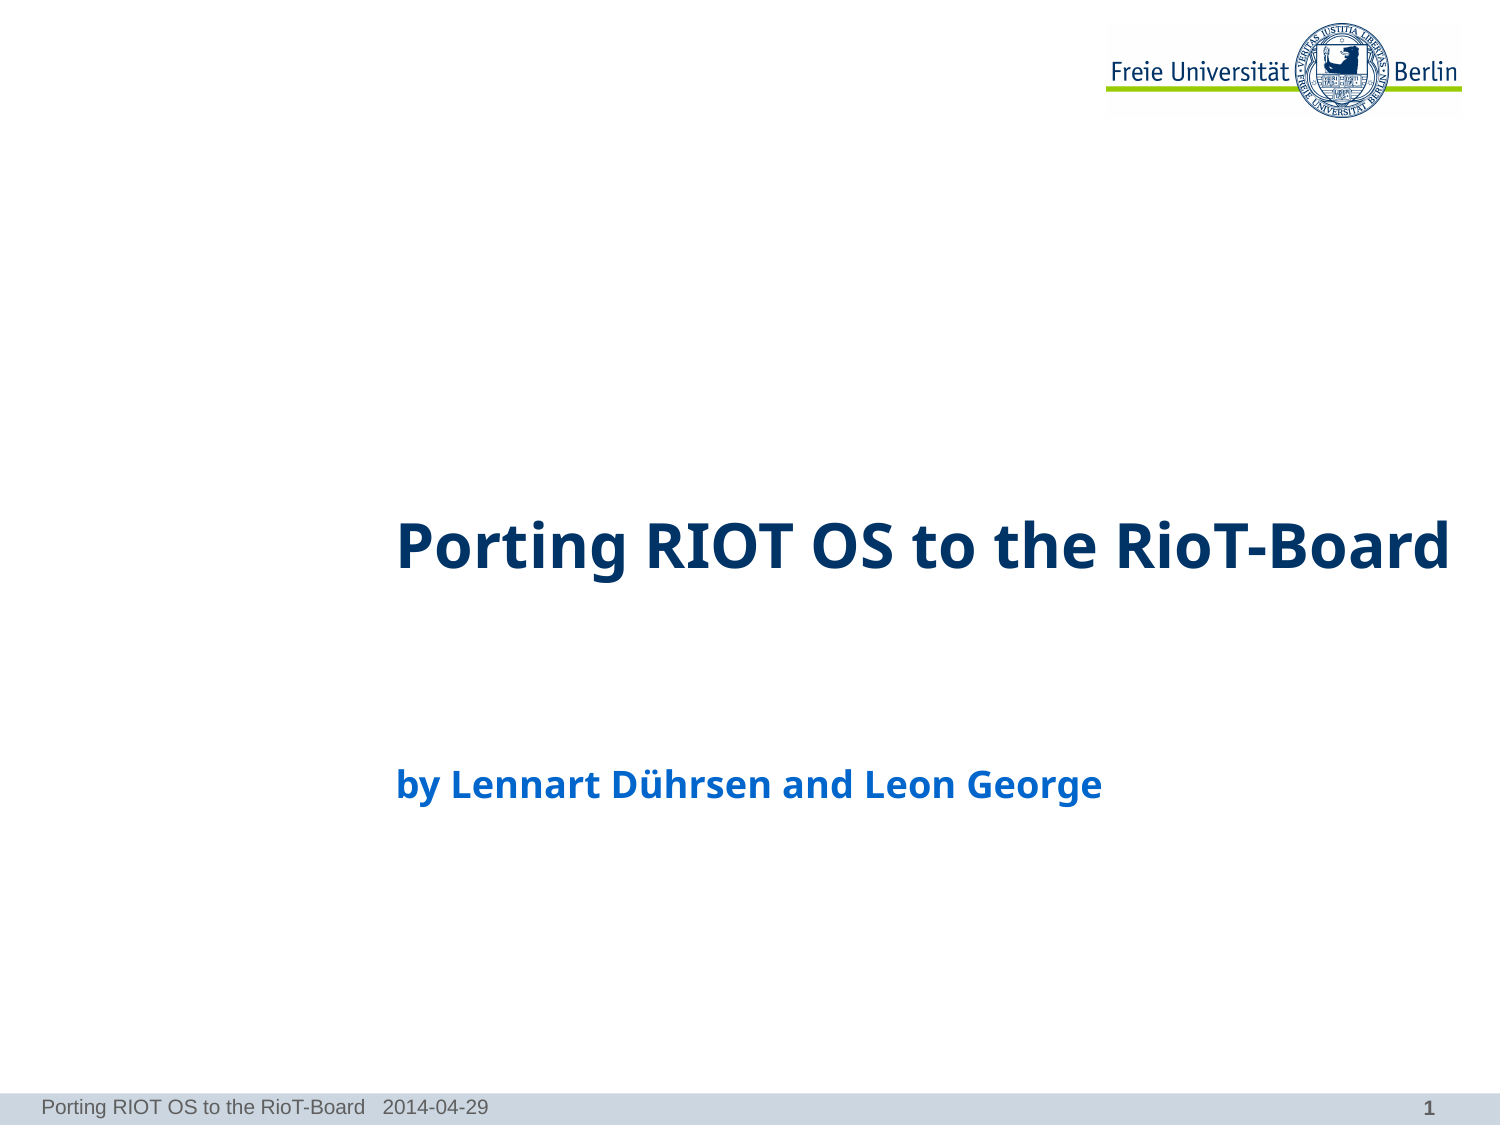

# Porting RIOT OS to the RioT-Board
by Lennart Dührsen and Leon George